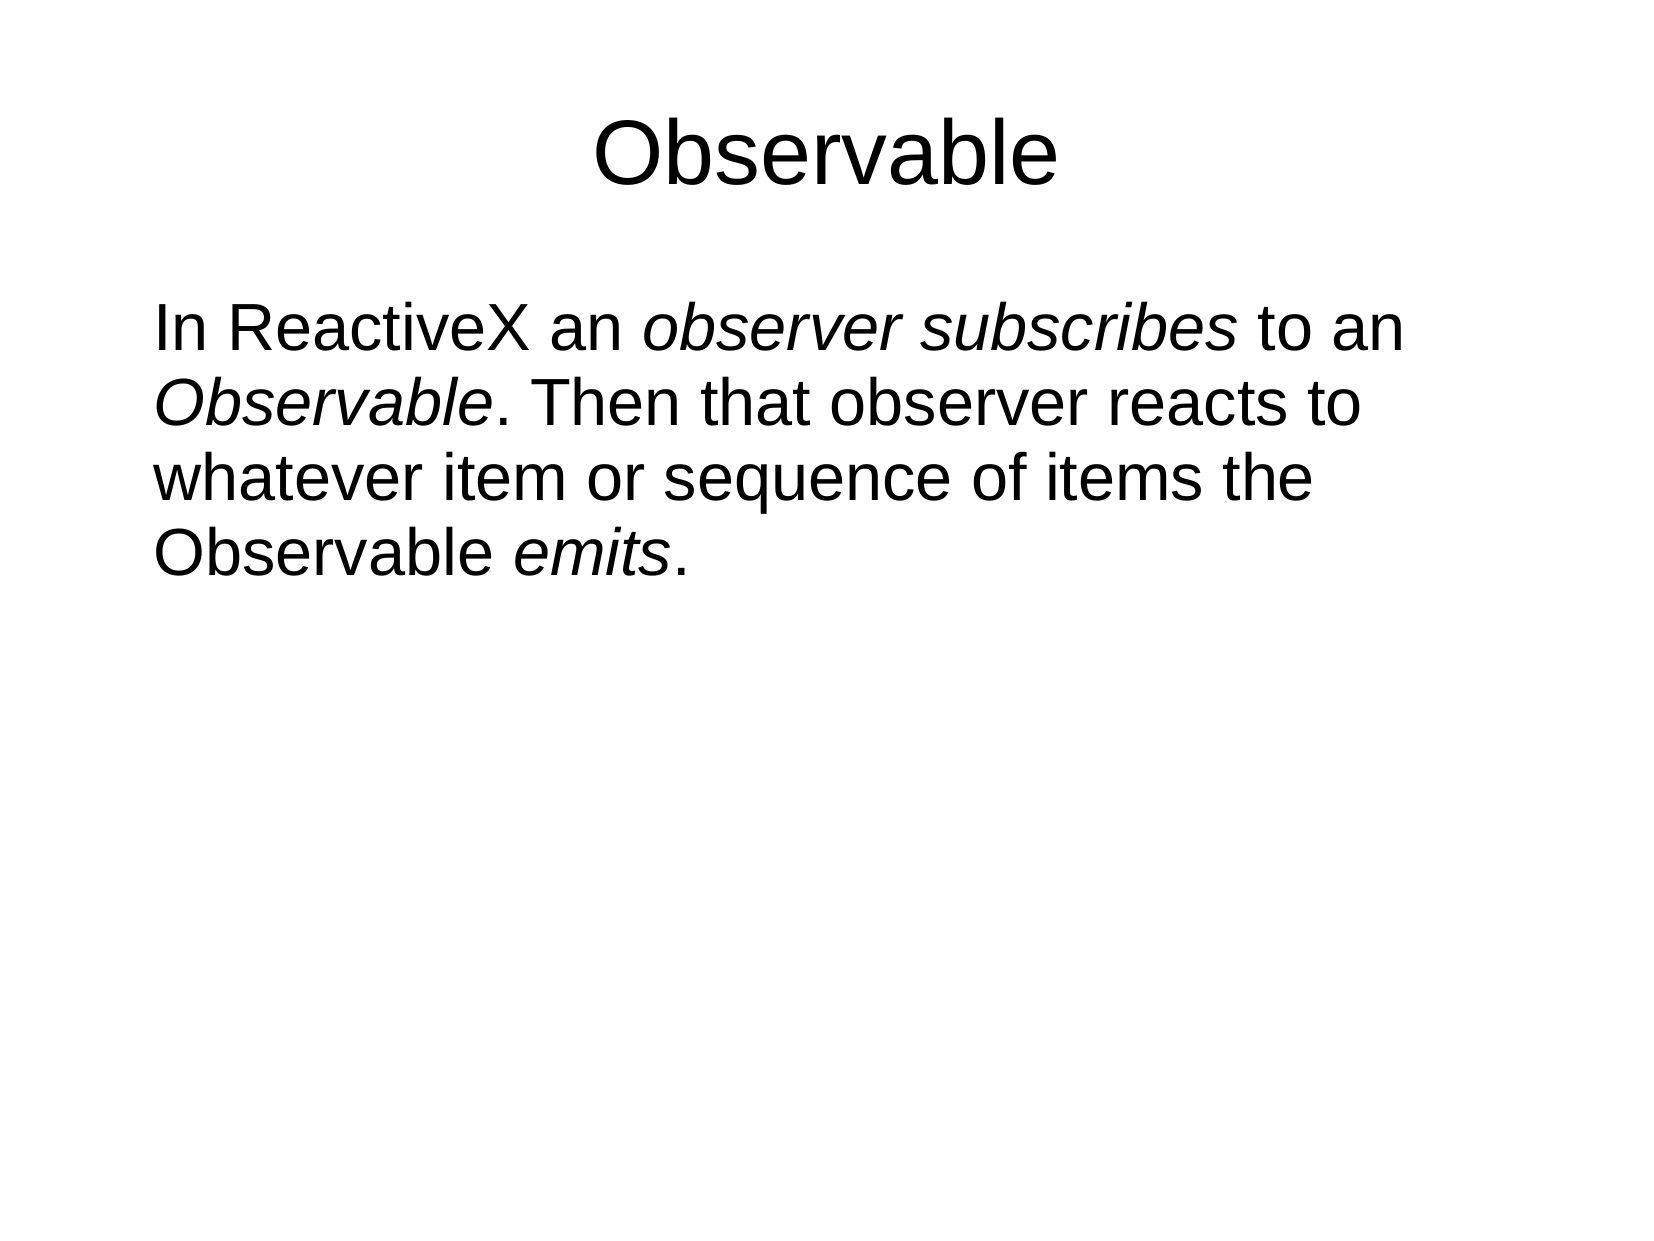

# Observable
In ReactiveX an observer subscribes to an Observable. Then that observer reacts to whatever item or sequence of items the Observable emits.